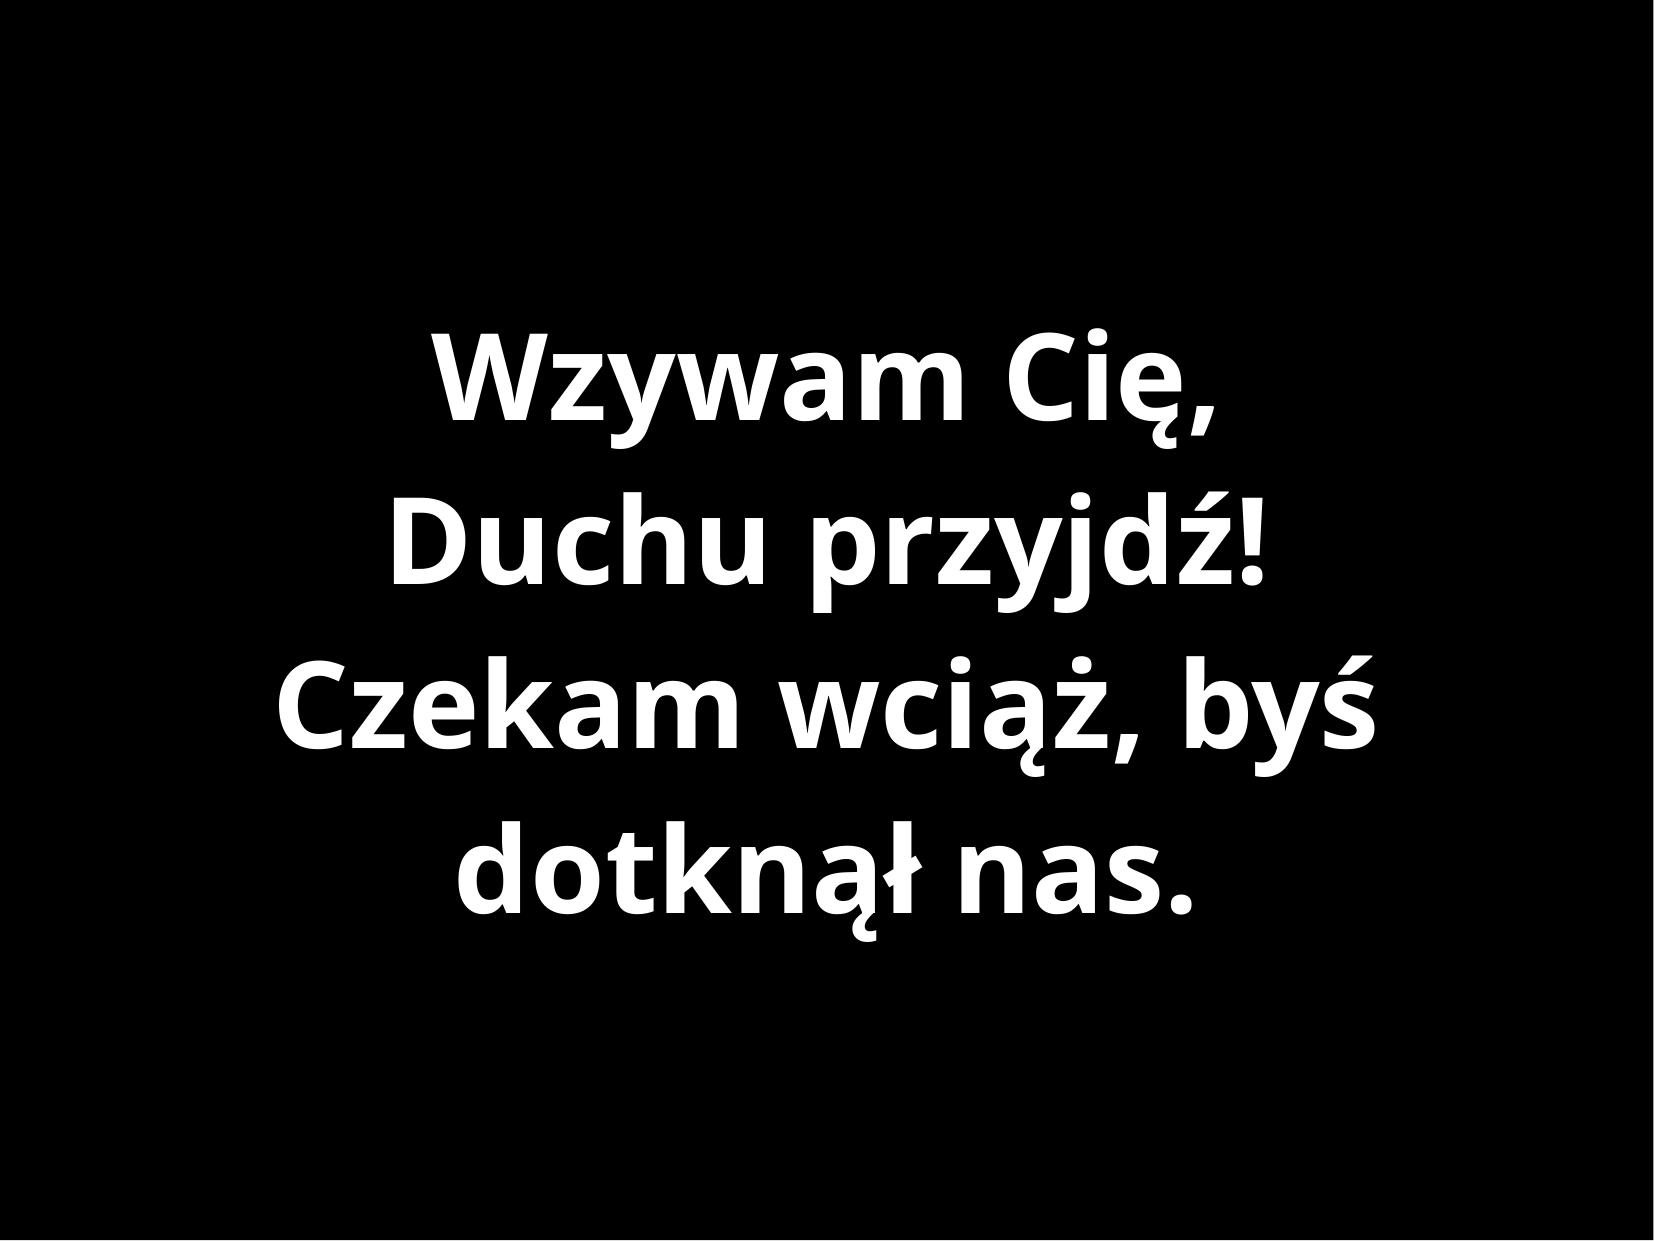

# Wzywam Cię, Duchu przyjdź! Czekam wciąż, byś dotknął nas.